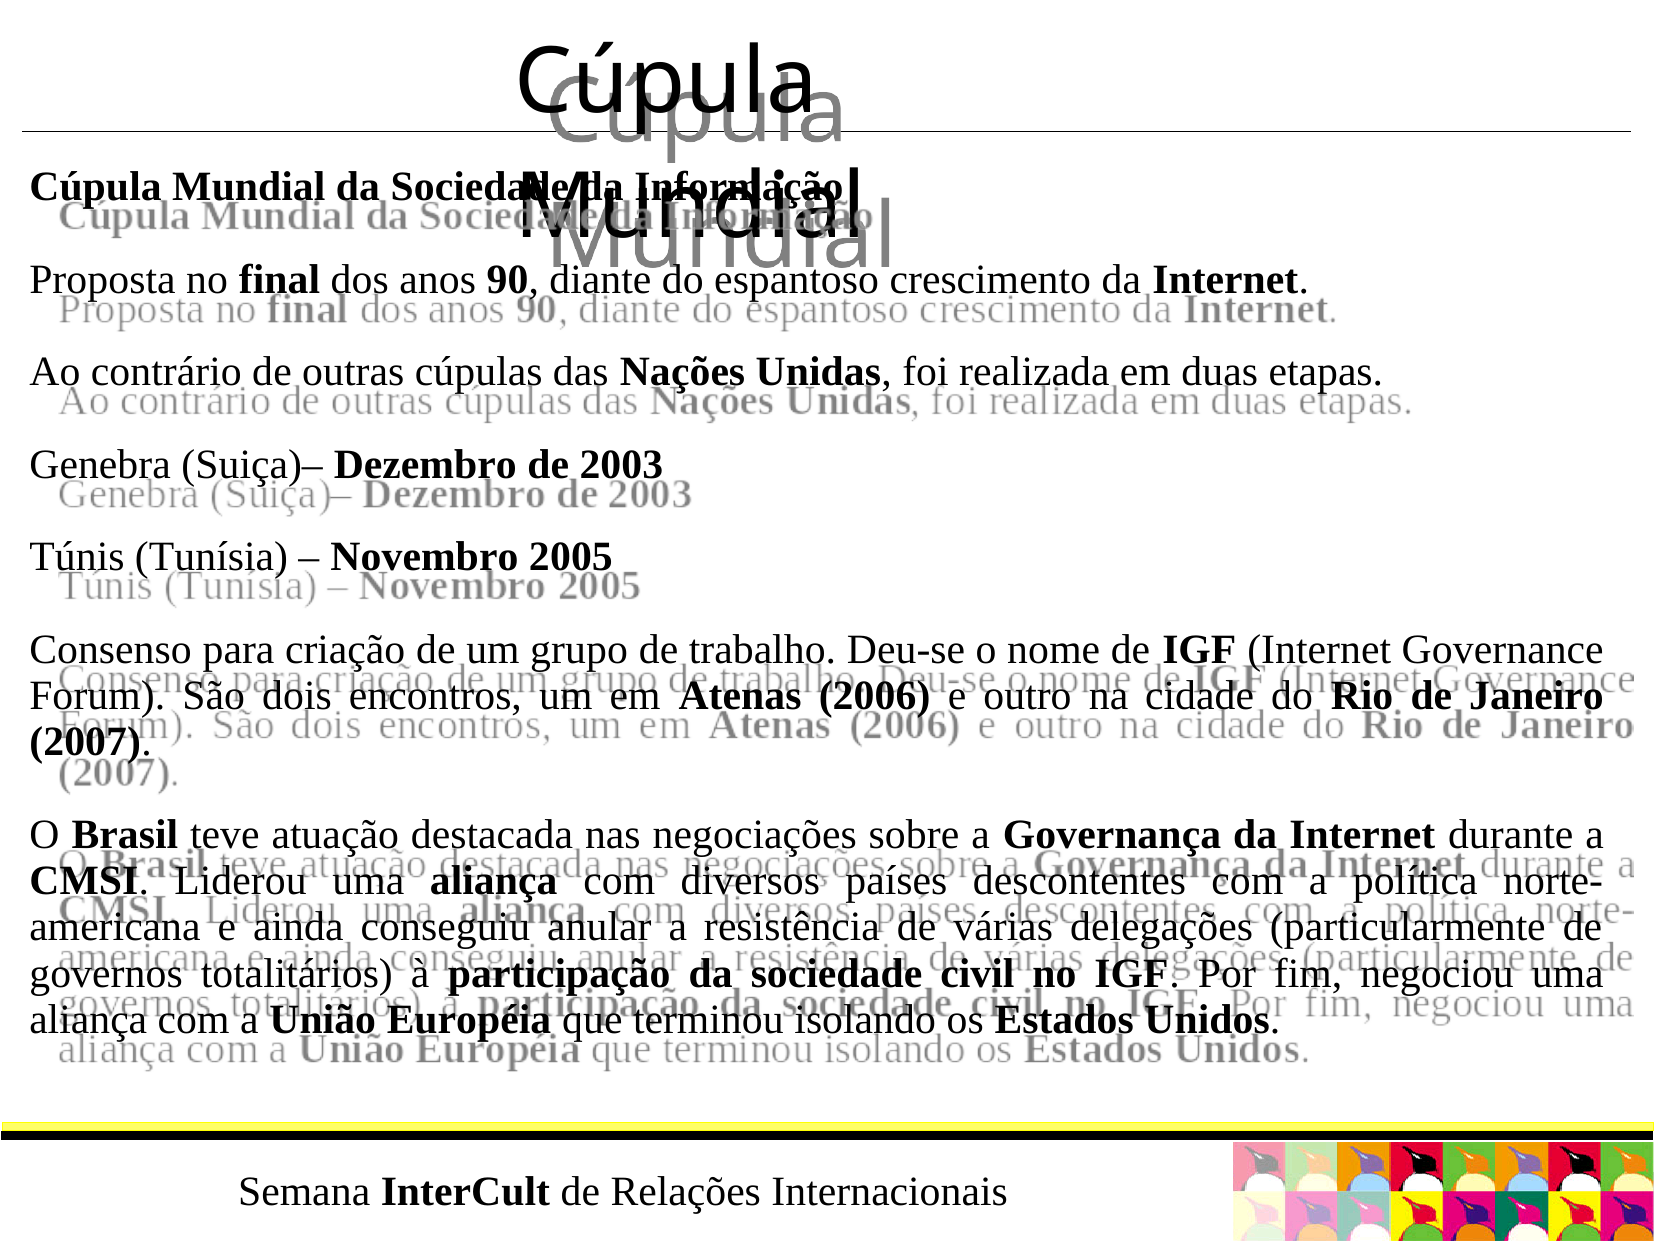

Cúpula Mundial
Cúpula Mundial da Sociedade da Informação
Proposta no final dos anos 90, diante do espantoso crescimento da Internet.
Ao contrário de outras cúpulas das Nações Unidas, foi realizada em duas etapas.
Genebra (Suiça)– Dezembro de 2003
Túnis (Tunísia) – Novembro 2005
Consenso para criação de um grupo de trabalho. Deu-se o nome de IGF (Internet Governance Forum). São dois encontros, um em Atenas (2006) e outro na cidade do Rio de Janeiro (2007).
O Brasil teve atuação destacada nas negociações sobre a Governança da Internet durante a CMSI. Liderou uma aliança com diversos países descontentes com a política norte-americana e ainda conseguiu anular a resistência de várias delegações (particularmente de governos totalitários) à participação da sociedade civil no IGF. Por fim, negociou uma aliança com a União Européia que terminou isolando os Estados Unidos.
Semana InterCult de Relações Internacionais